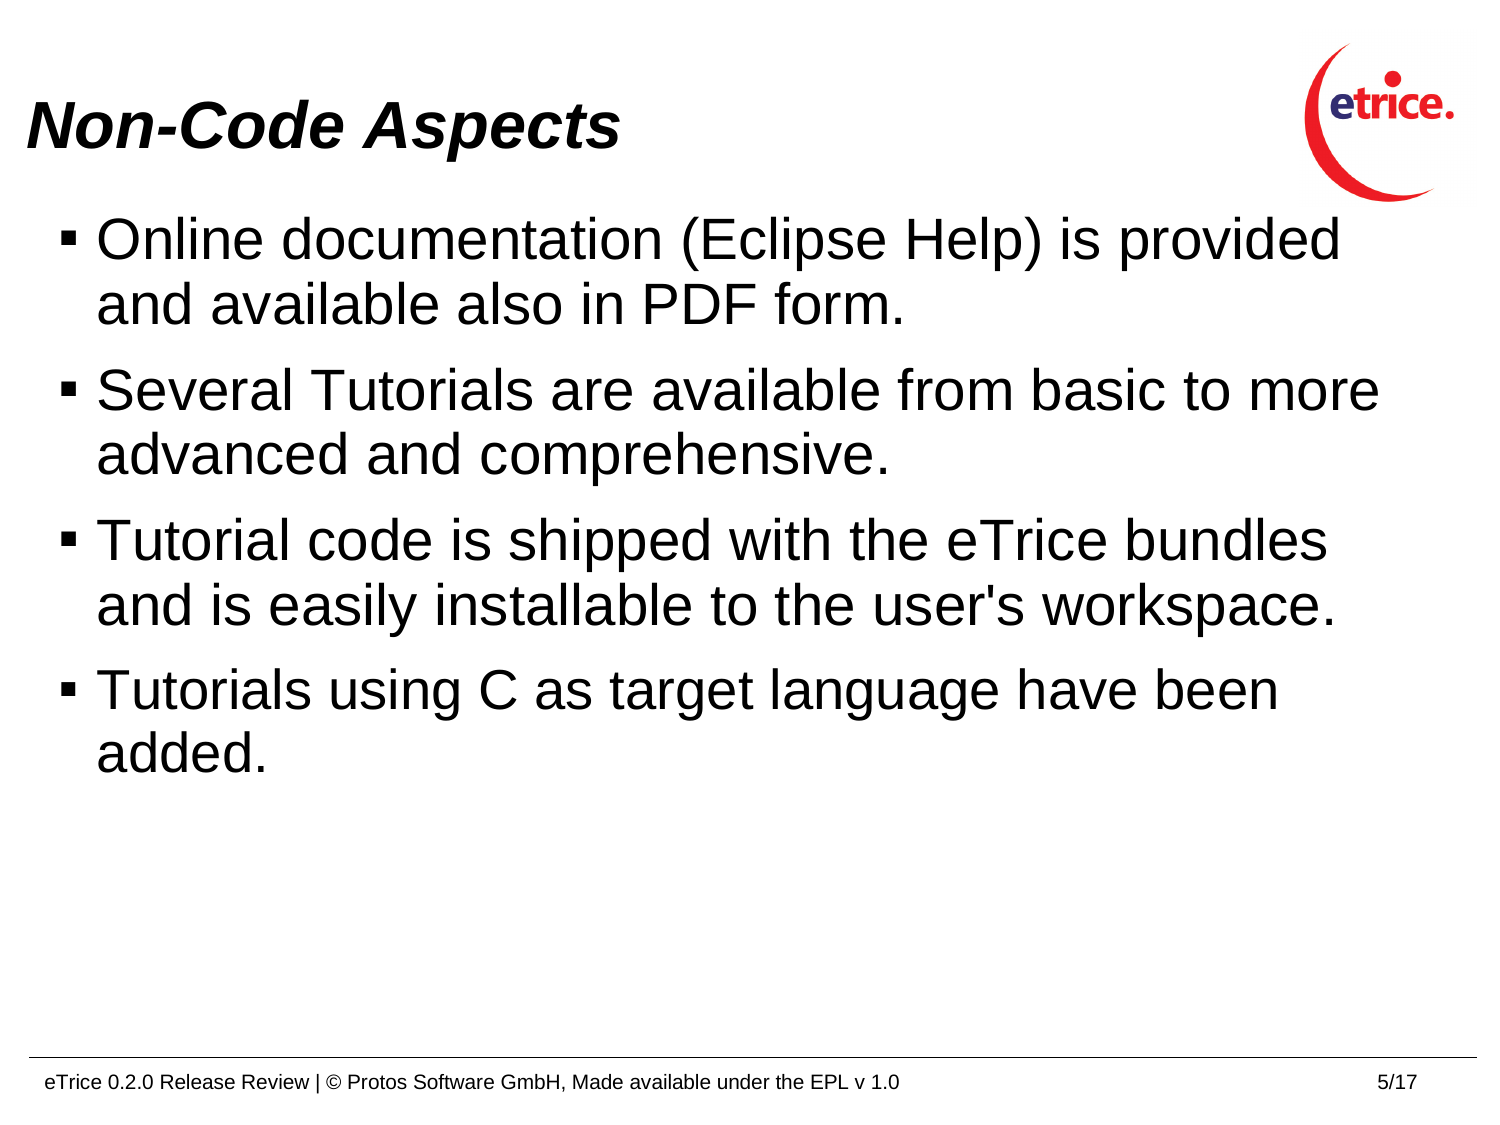

# Non-Code Aspects
Online documentation (Eclipse Help) is provided and available also in PDF form.
Several Tutorials are available from basic to more advanced and comprehensive.
Tutorial code is shipped with the eTrice bundles and is easily installable to the user's workspace.
Tutorials using C as target language have been added.